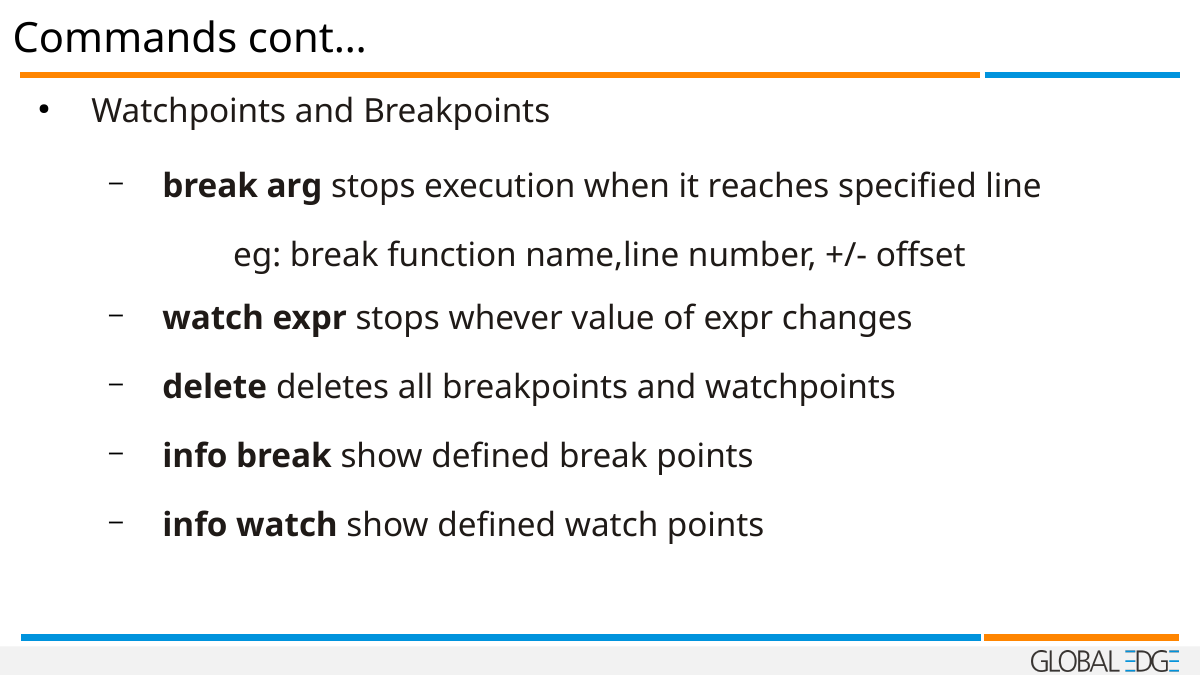

# Commands cont…
Watchpoints and Breakpoints
break arg stops execution when it reaches specified line
eg: break function name,line number, +/- offset
watch expr stops whever value of expr changes
delete deletes all breakpoints and watchpoints
info break show defined break points
info watch show defined watch points